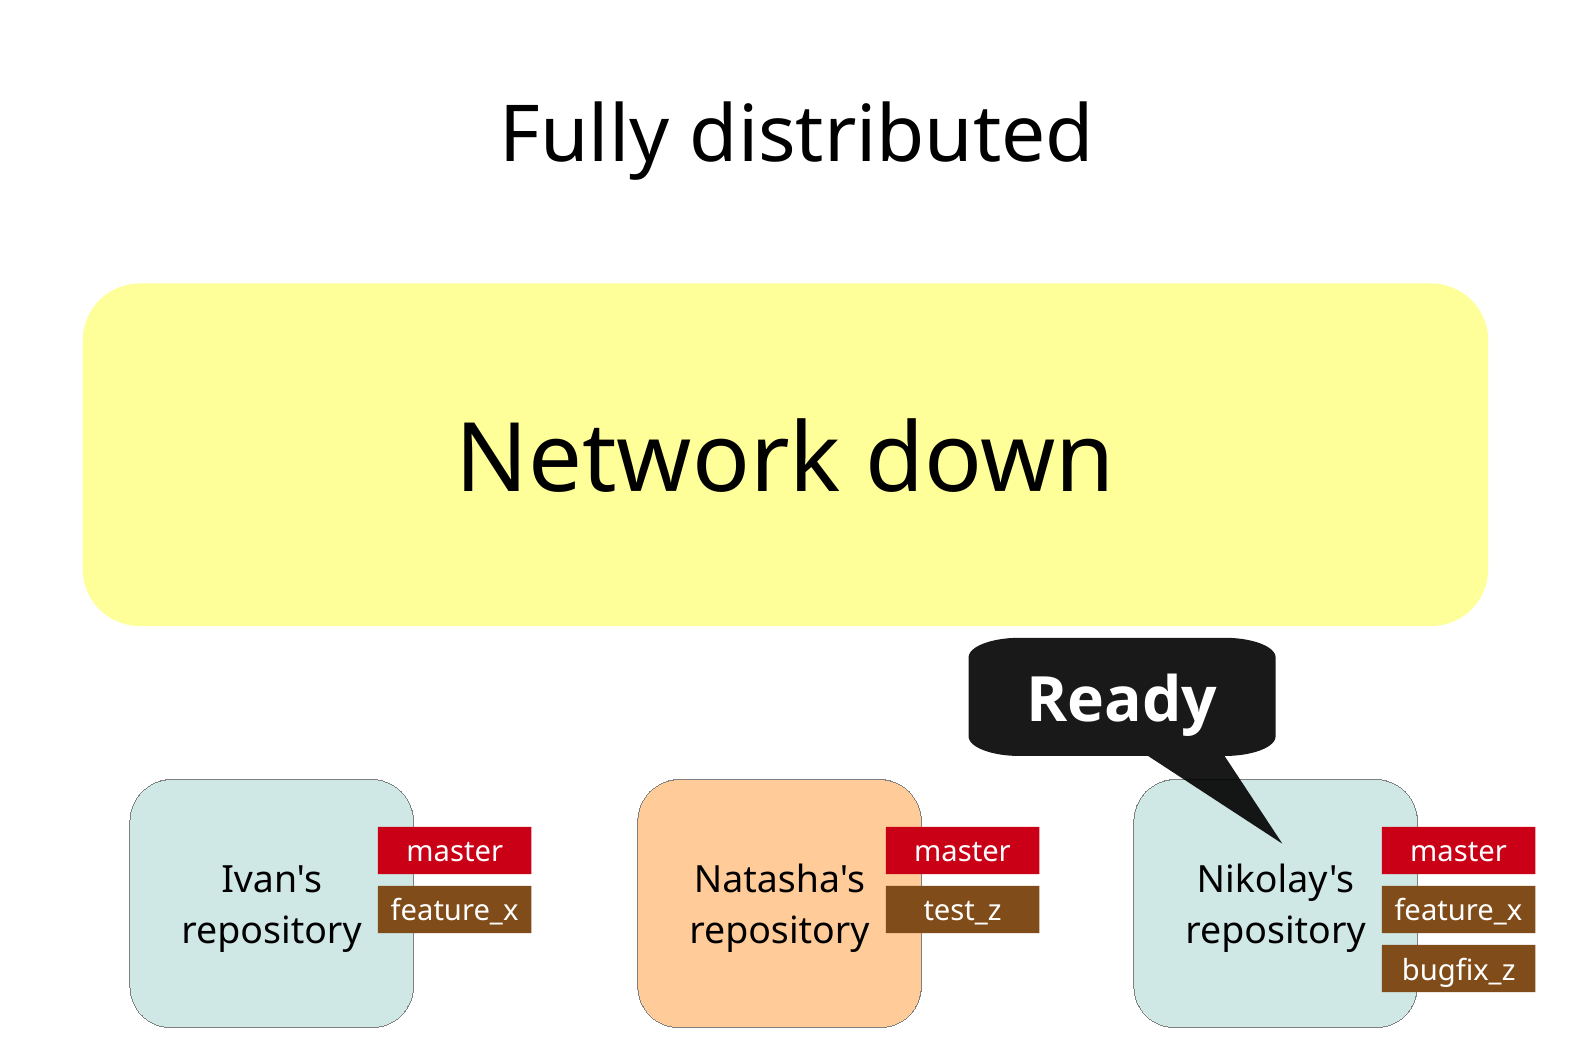

# Fully distributed
Network down
Ready
Ivan's
repository
Natasha's
repository
Nikolay's
repository
master
master
master
feature_x
test_z
feature_x
bugfix_z